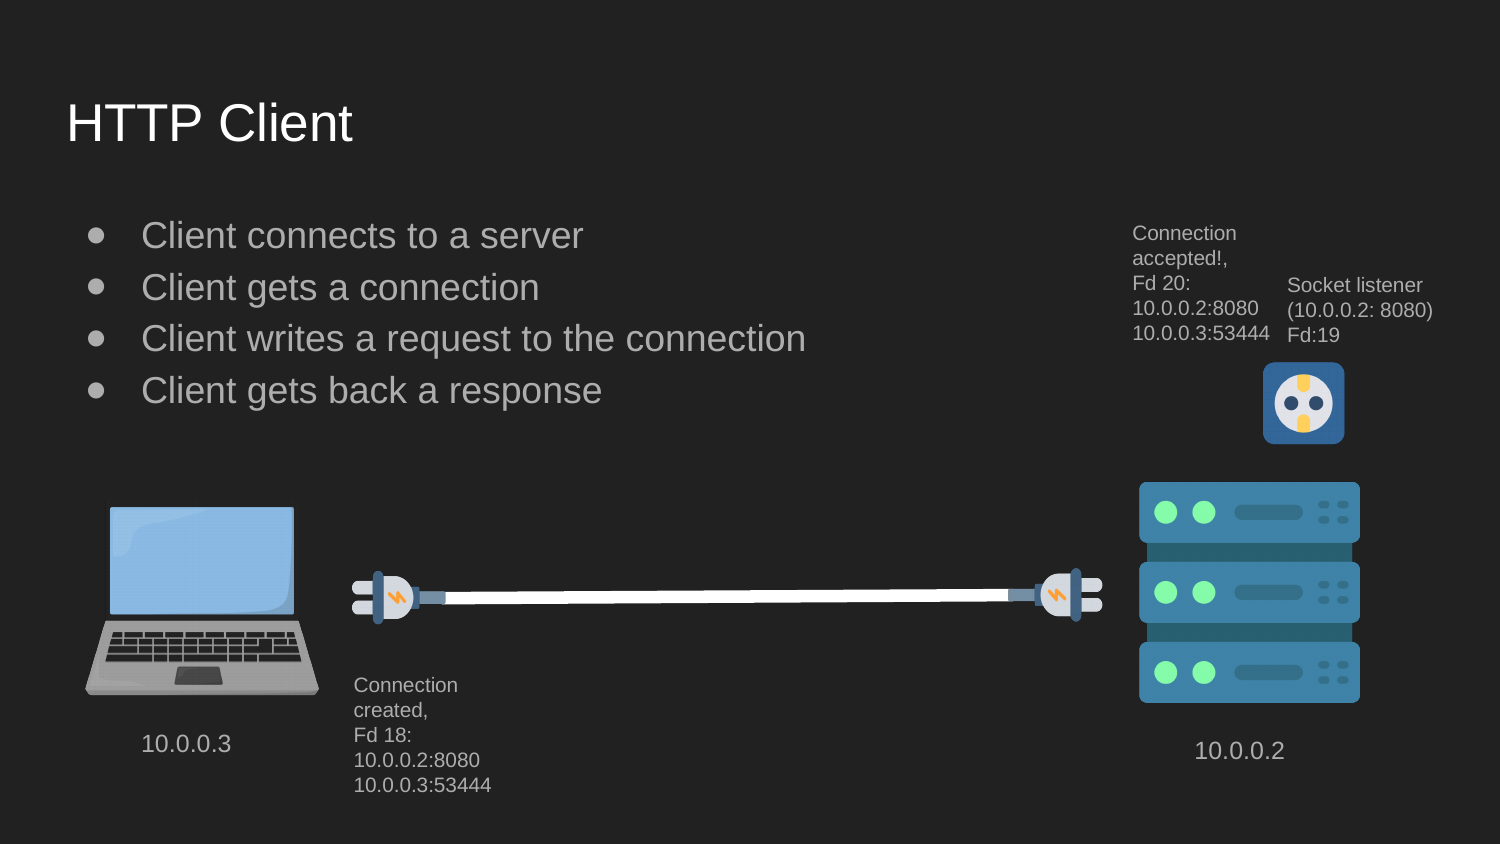

# HTTP Client
Client connects to a server
Client gets a connection
Client writes a request to the connection
Client gets back a response
Connection accepted!,
Fd 20:
10.0.0.2:8080
10.0.0.3:53444
Socket listener
(10.0.0.2: 8080)
Fd:19
Connection created,
Fd 18:
10.0.0.2:8080
10.0.0.3:53444
10.0.0.3
10.0.0.2